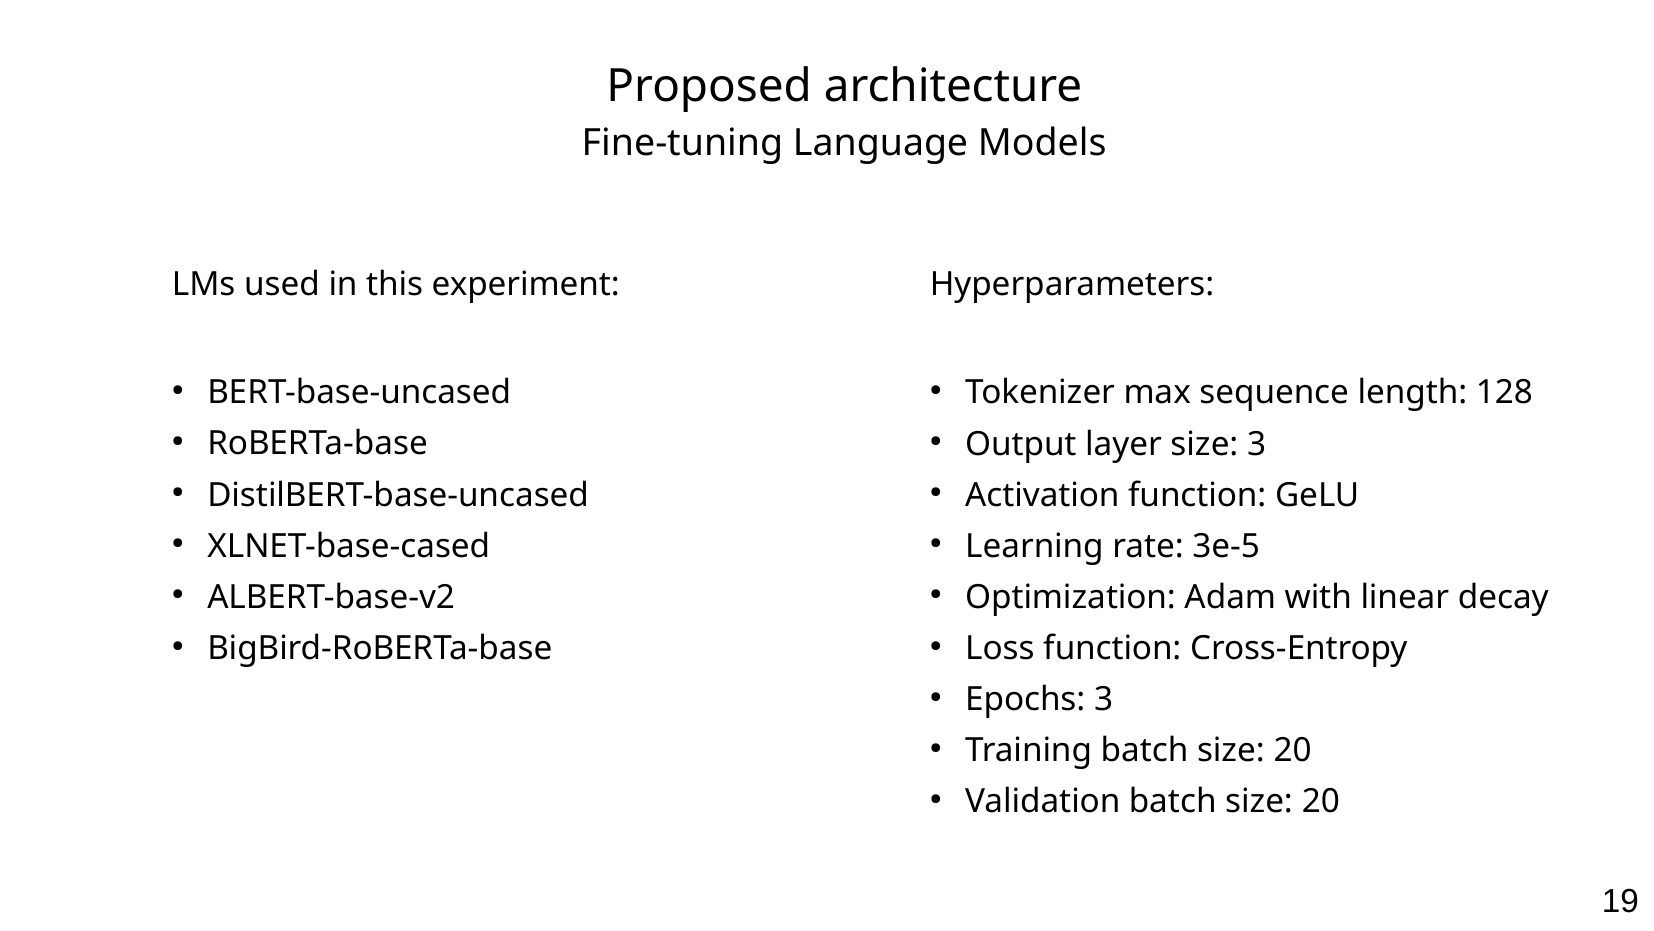

Proposed architecture
Fine-tuning Language Models
LMs used in this experiment:
BERT-base-uncased
RoBERTa-base
DistilBERT-base-uncased
XLNET-base-cased
ALBERT-base-v2
BigBird-RoBERTa-base
Hyperparameters:
Tokenizer max sequence length: 128
Output layer size: 3
Activation function: GeLU
Learning rate: 3e-5
Optimization: Adam with linear decay
Loss function: Cross-Entropy
Epochs: 3
Training batch size: 20
Validation batch size: 20